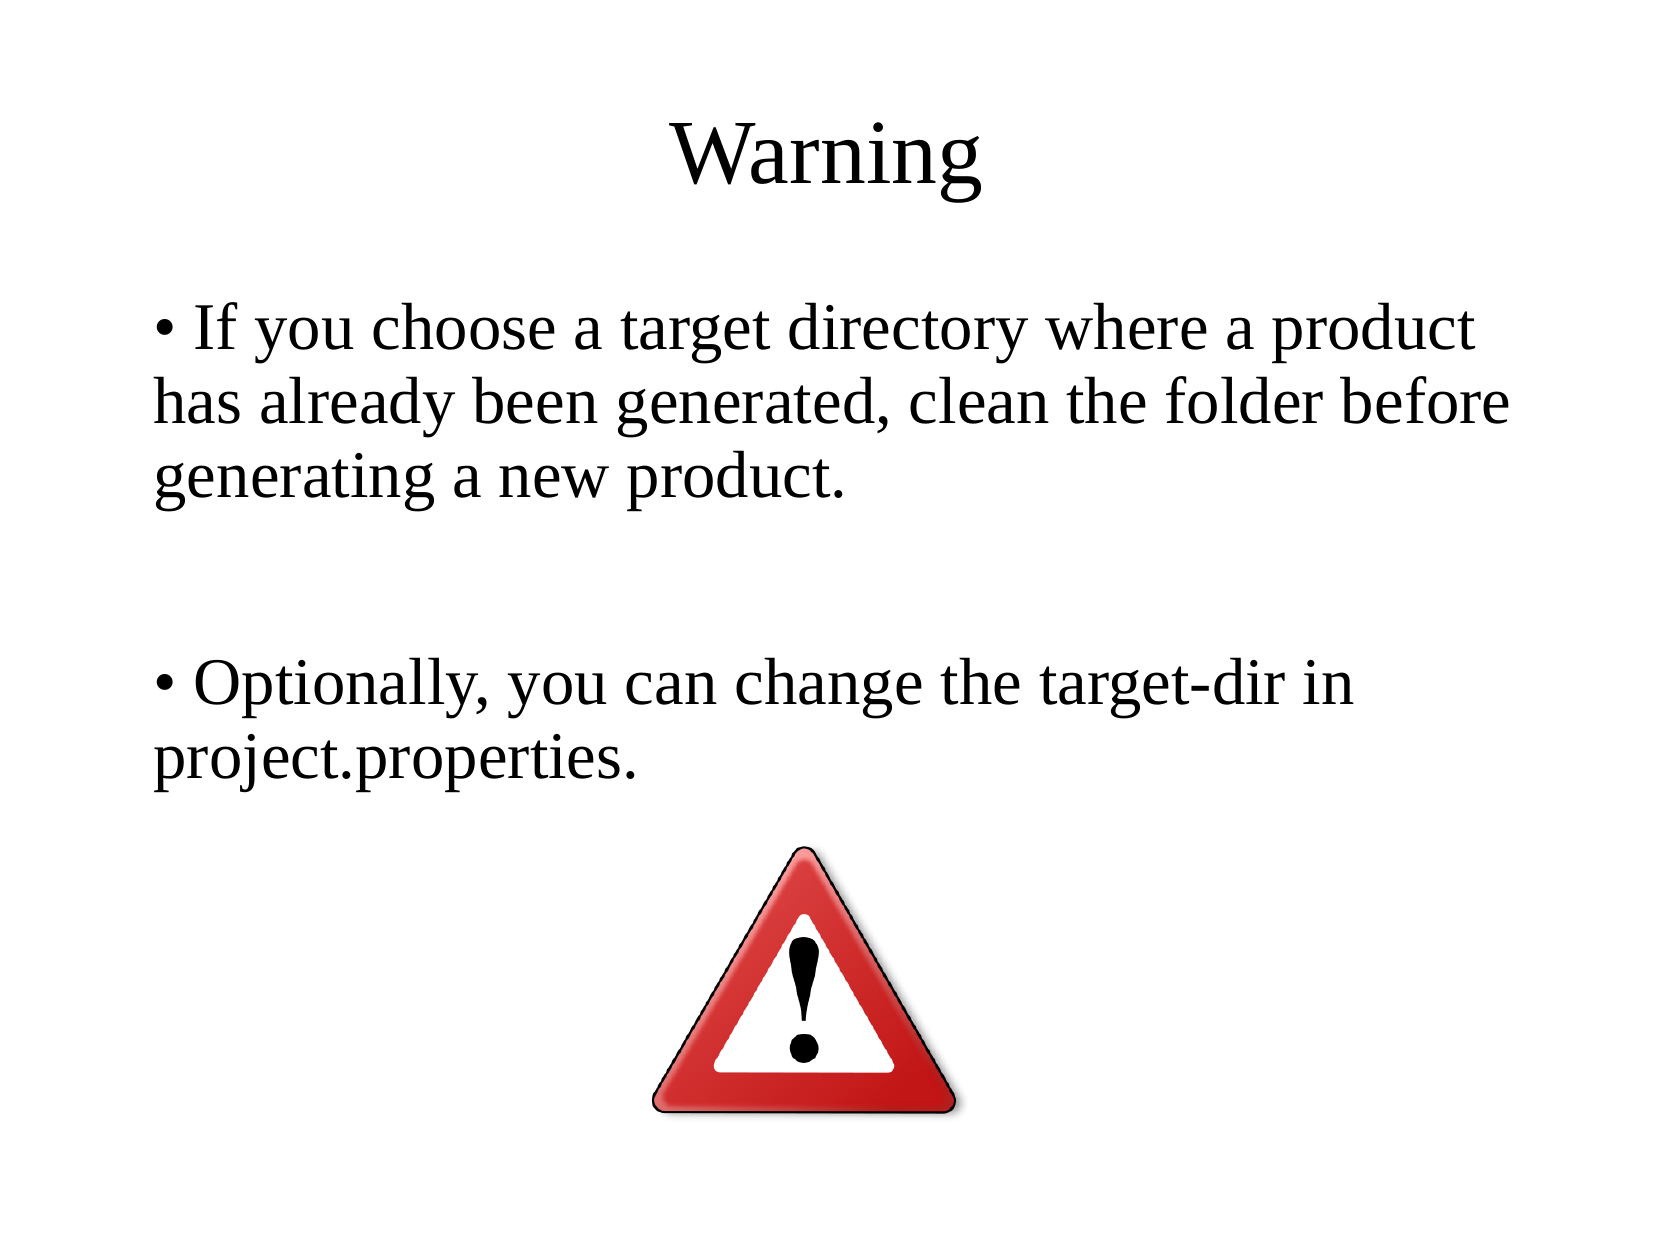

# Warning
• If you choose a target directory where a product has already been generated, clean the folder before generating a new product.
• Optionally, you can change the target-dir in project.properties.